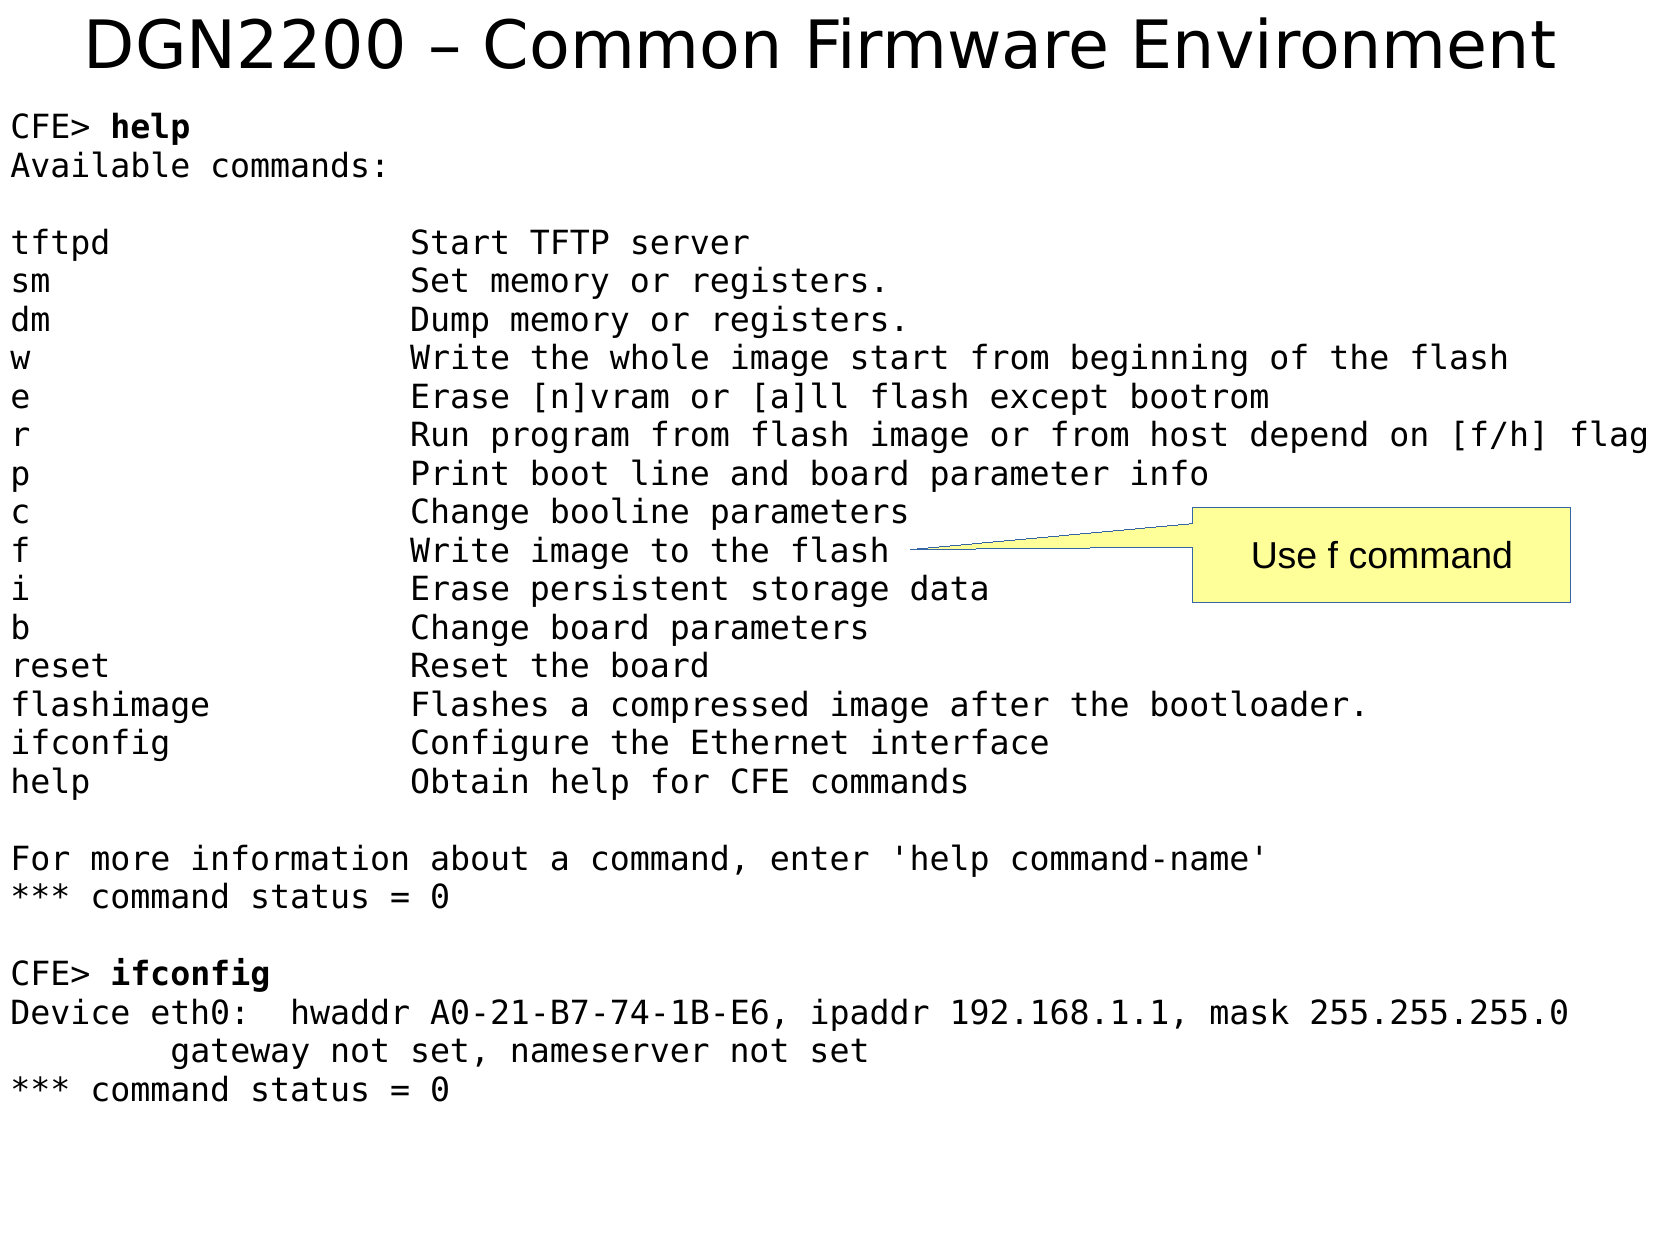

# DGN2200 – Common Firmware Environment
CFE> help
Available commands:
tftpd Start TFTP server
sm Set memory or registers.
dm Dump memory or registers.
w Write the whole image start from beginning of the flash
e Erase [n]vram or [a]ll flash except bootrom
r Run program from flash image or from host depend on [f/h] flag
p Print boot line and board parameter info
c Change booline parameters
f Write image to the flash
i Erase persistent storage data
b Change board parameters
reset Reset the board
flashimage Flashes a compressed image after the bootloader.
ifconfig Configure the Ethernet interface
help Obtain help for CFE commands
For more information about a command, enter 'help command-name'
*** command status = 0
CFE> ifconfig
Device eth0: hwaddr A0-21-B7-74-1B-E6, ipaddr 192.168.1.1, mask 255.255.255.0
 gateway not set, nameserver not set
*** command status = 0
Use f command